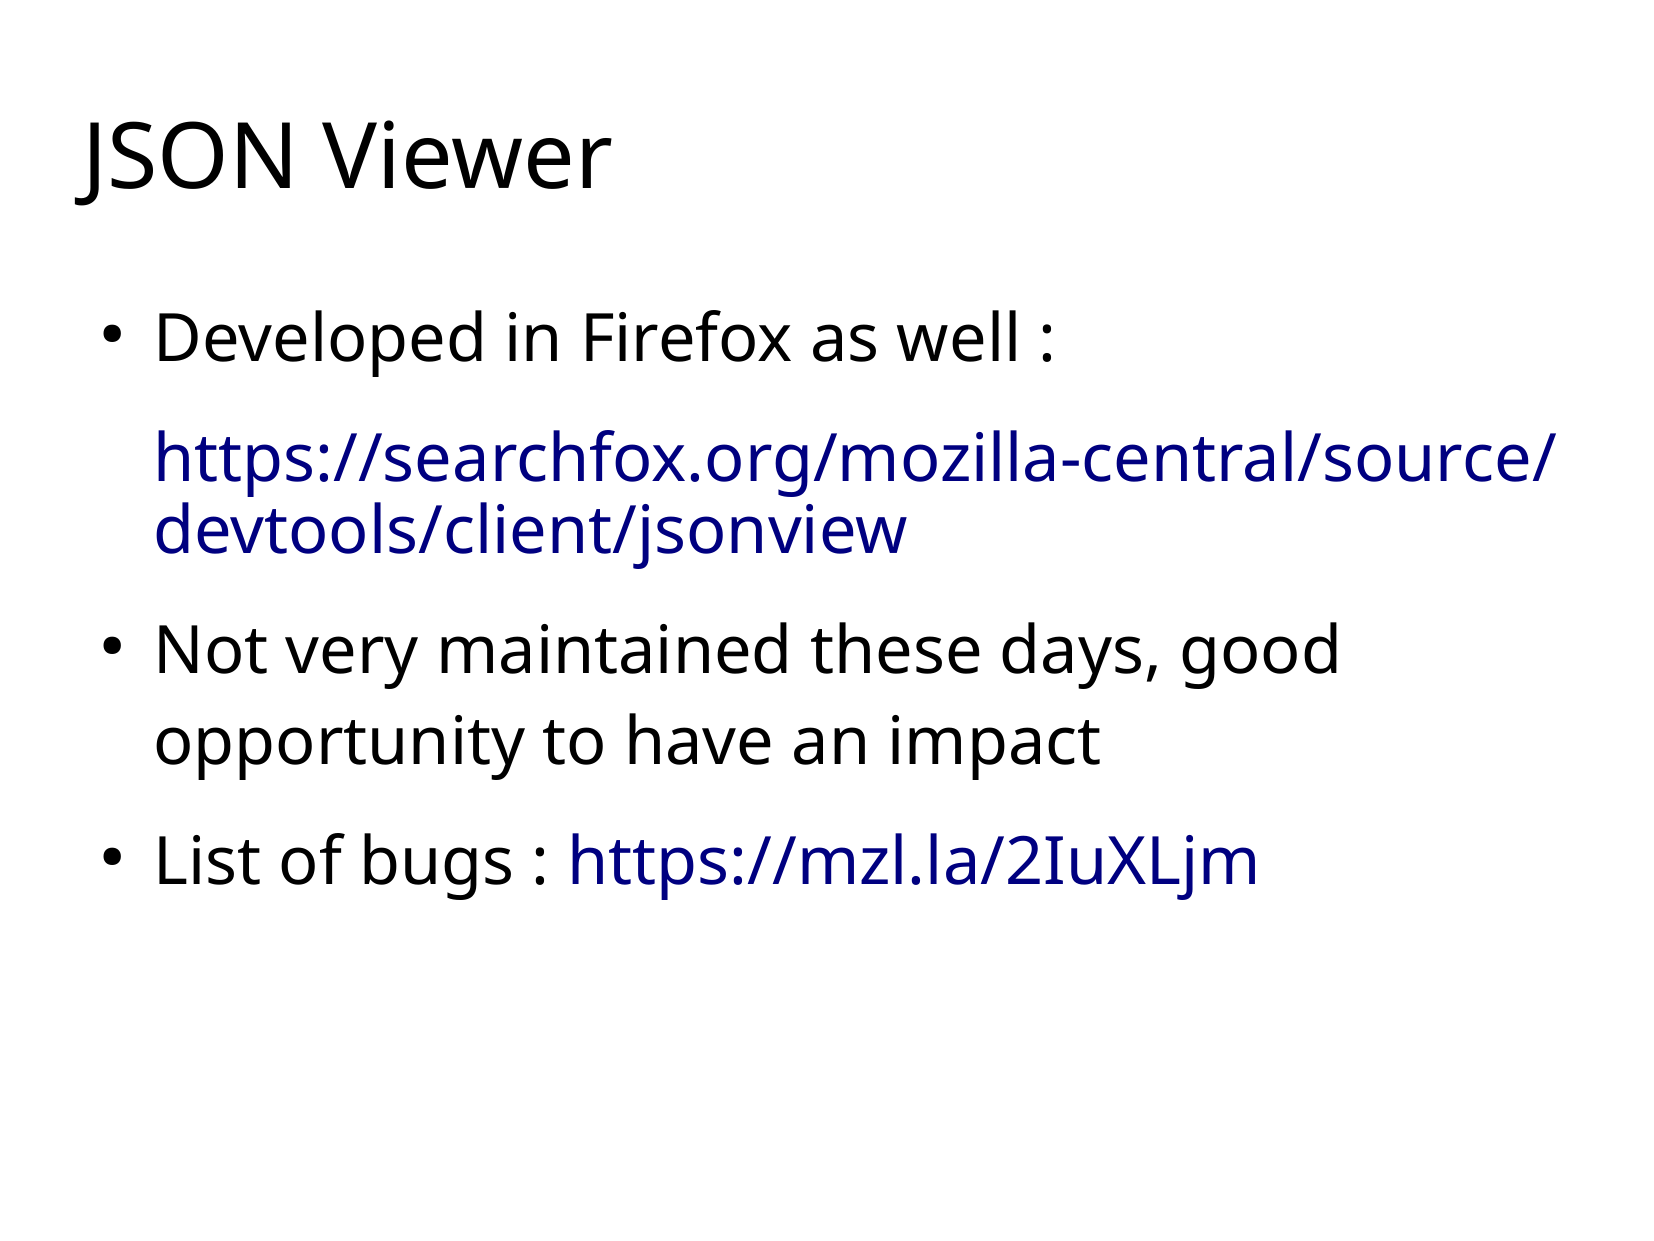

# JSON Viewer
Developed in Firefox as well :
https://searchfox.org/mozilla-central/source/devtools/client/jsonview
Not very maintained these days, good opportunity to have an impact
List of bugs : https://mzl.la/2IuXLjm